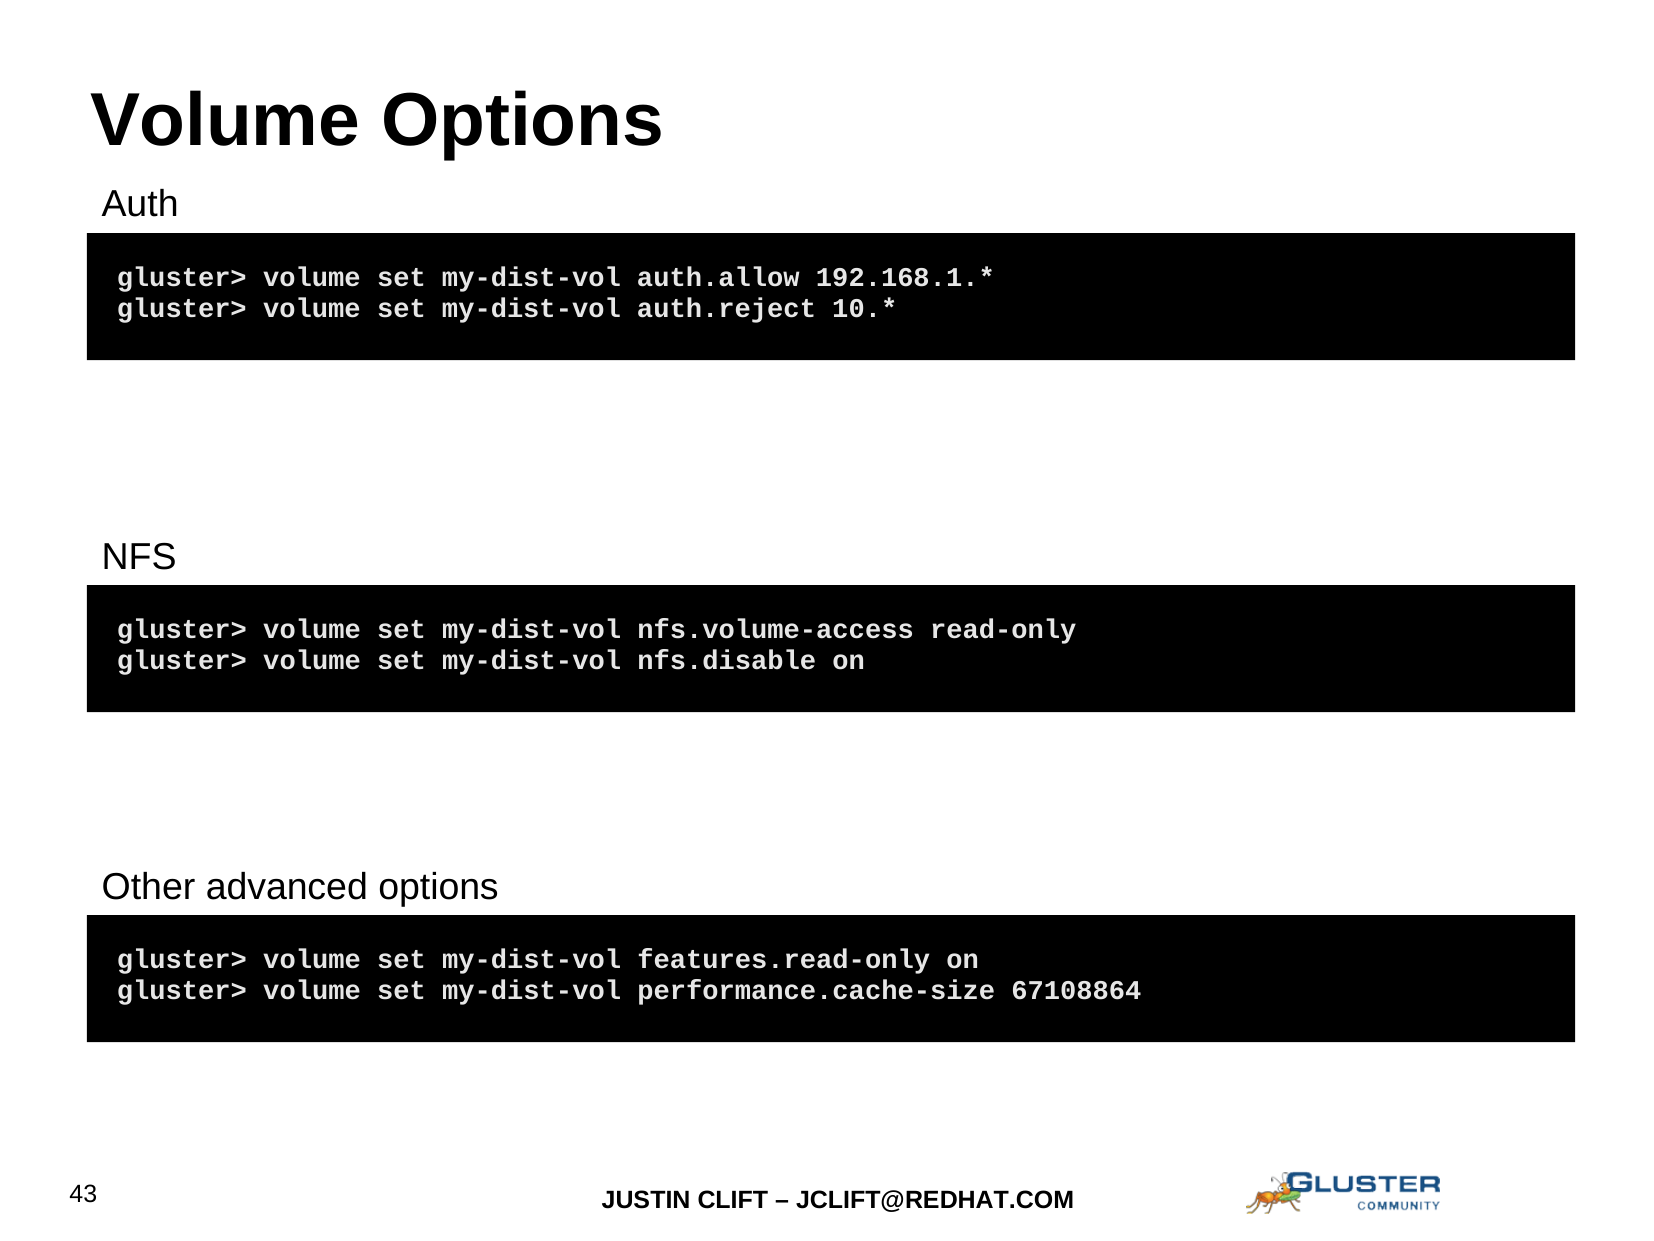

# Volume Options
Auth
gluster> volume set my-dist-vol auth.allow 192.168.1.*
gluster> volume set my-dist-vol auth.reject 10.*
gluster> volume set my-dist-vol auth.allow 192.168.1.*
gluster> volume set my-dist-vol auth.reject 10.*
NFS
gluster> volume set my-dist-vol nfs.volume-access read-only
gluster> volume set my-dist-vol nfs.disable on
Other advanced options
gluster> volume set my-dist-vol features.read-only on
gluster> volume set my-dist-vol performance.cache-size 67108864